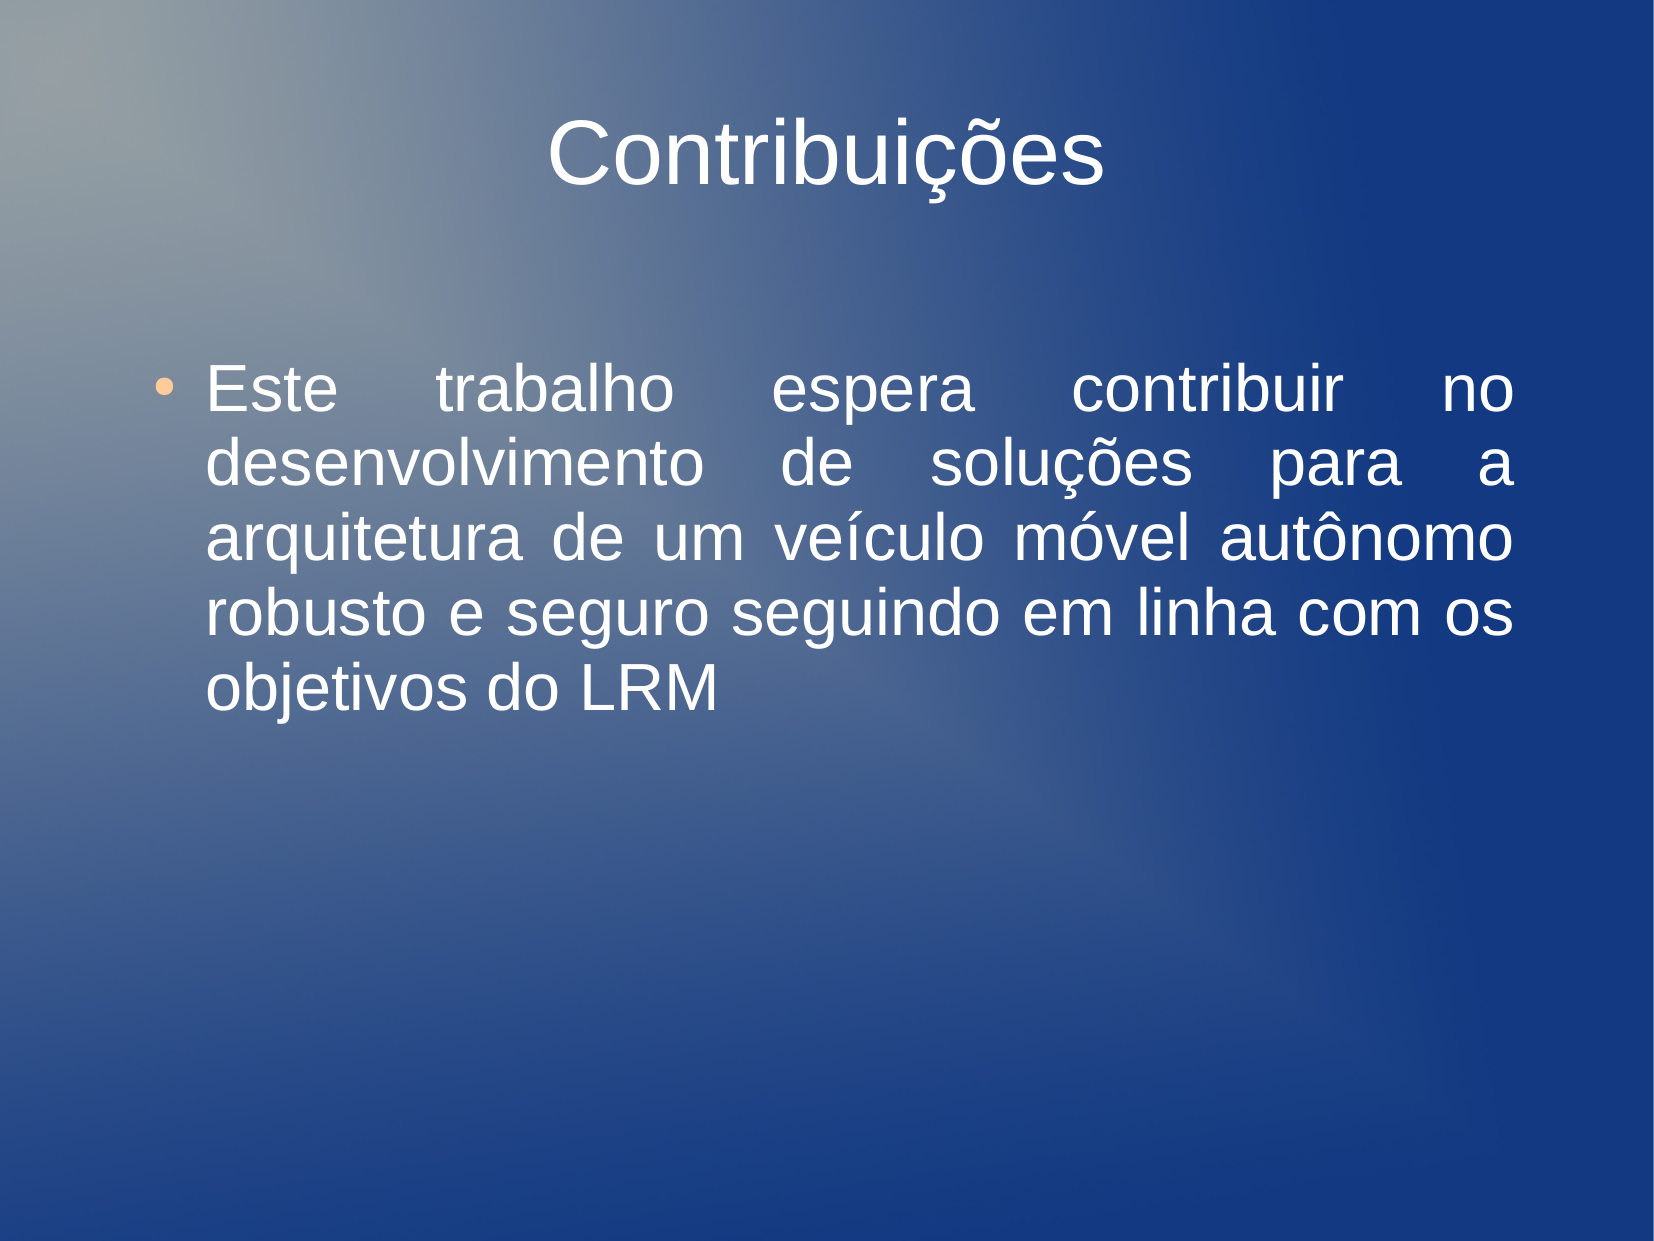

# Contribuições
Este trabalho espera contribuir no desenvolvimento de soluções para a arquitetura de um veículo móvel autônomo robusto e seguro seguindo em linha com os objetivos do LRM